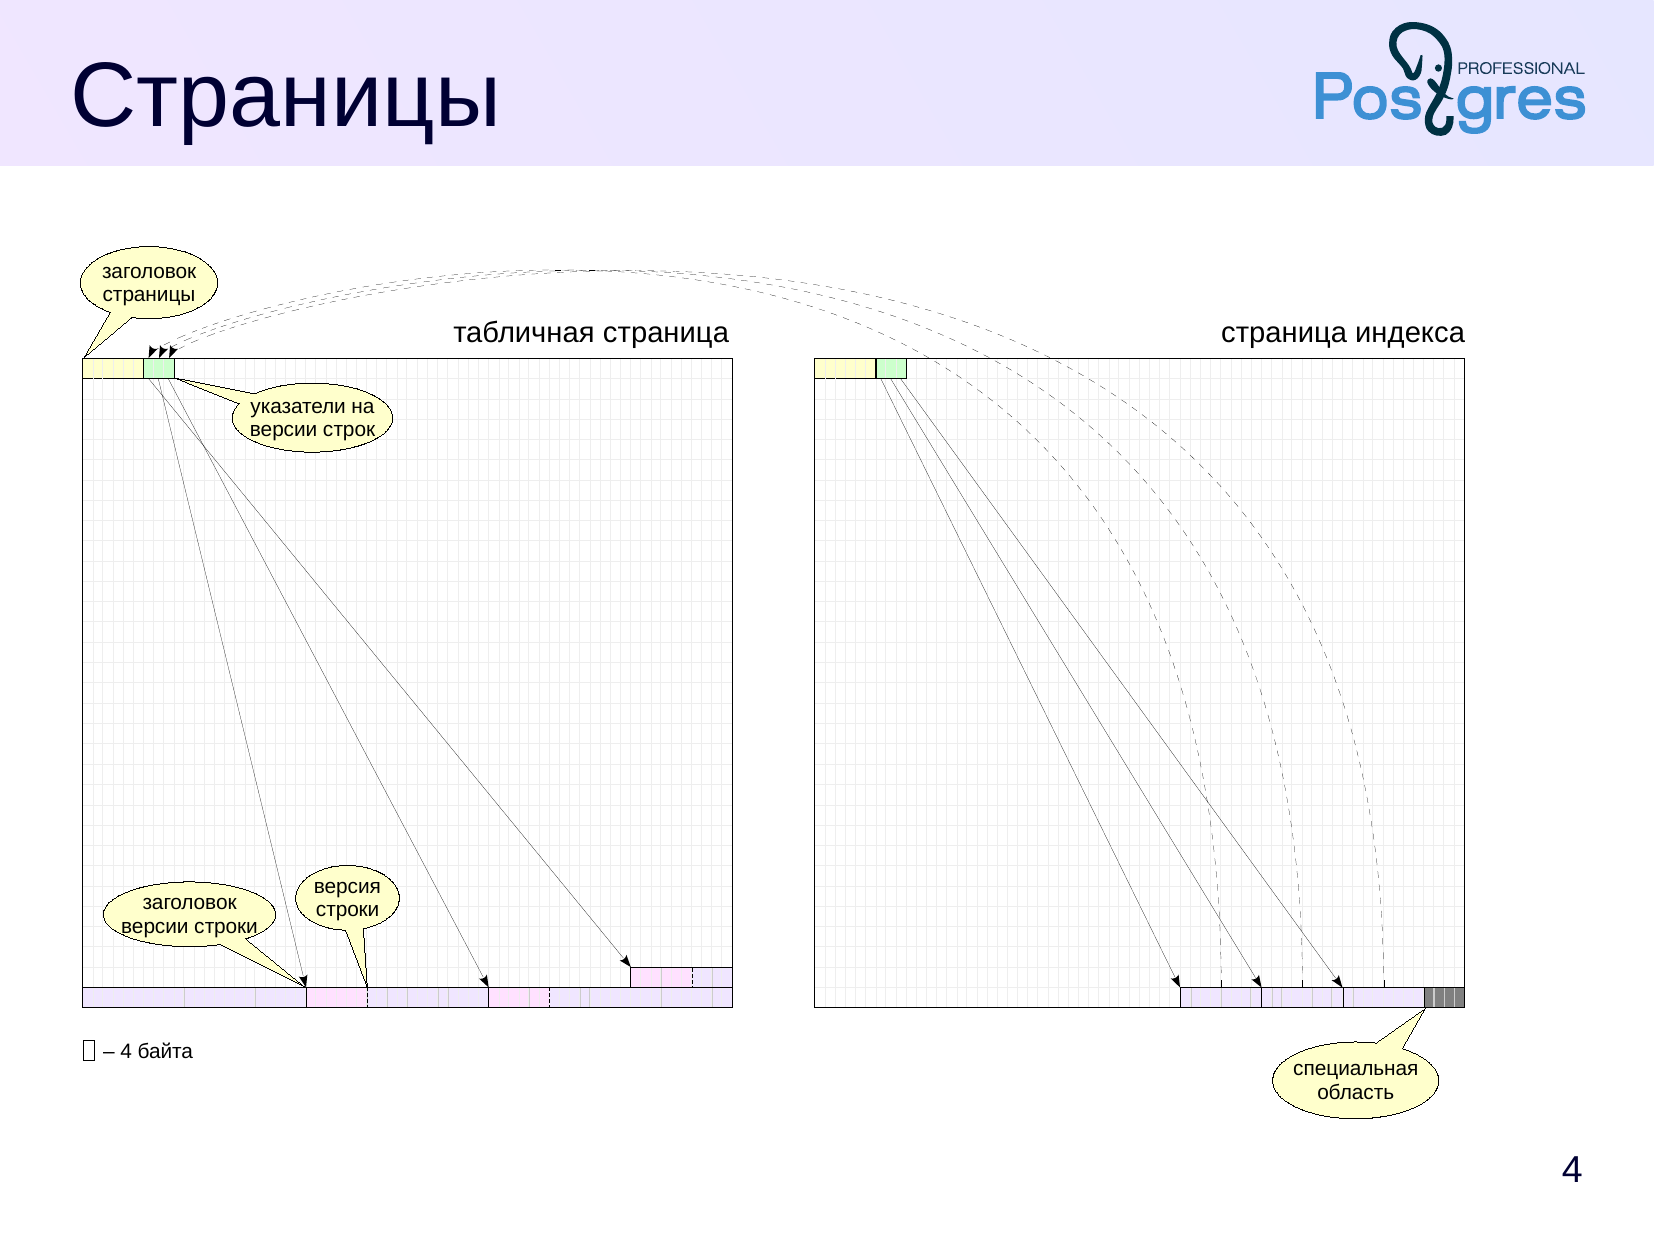

# Страницы
заголовок
страницы
табличная страница
страница индекса
указатели на
версии строк
версия
строки
заголовок
версии строки
– 4 байта
специальная
область